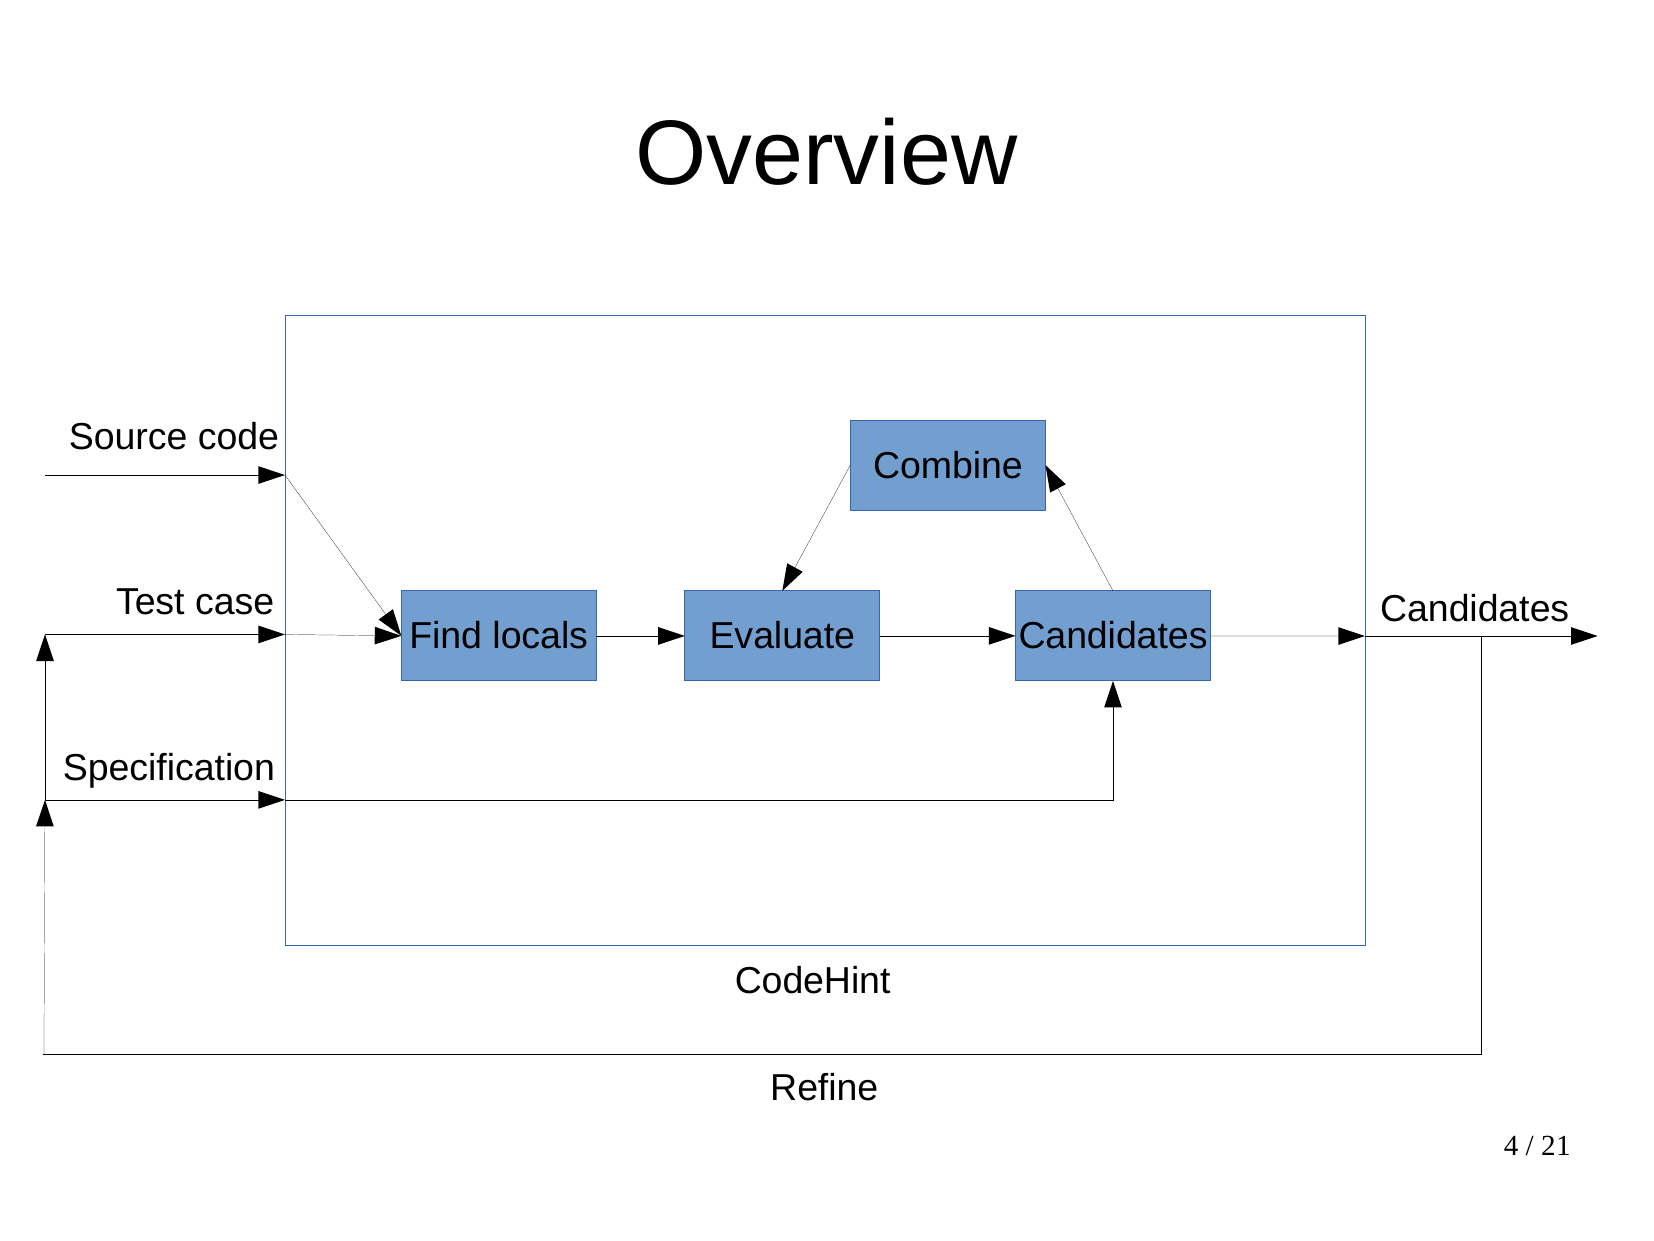

# Overview
Source code
Combine
Test case
Candidates
Find locals
Evaluate
Candidates
Specification
CodeHint
Refine
4